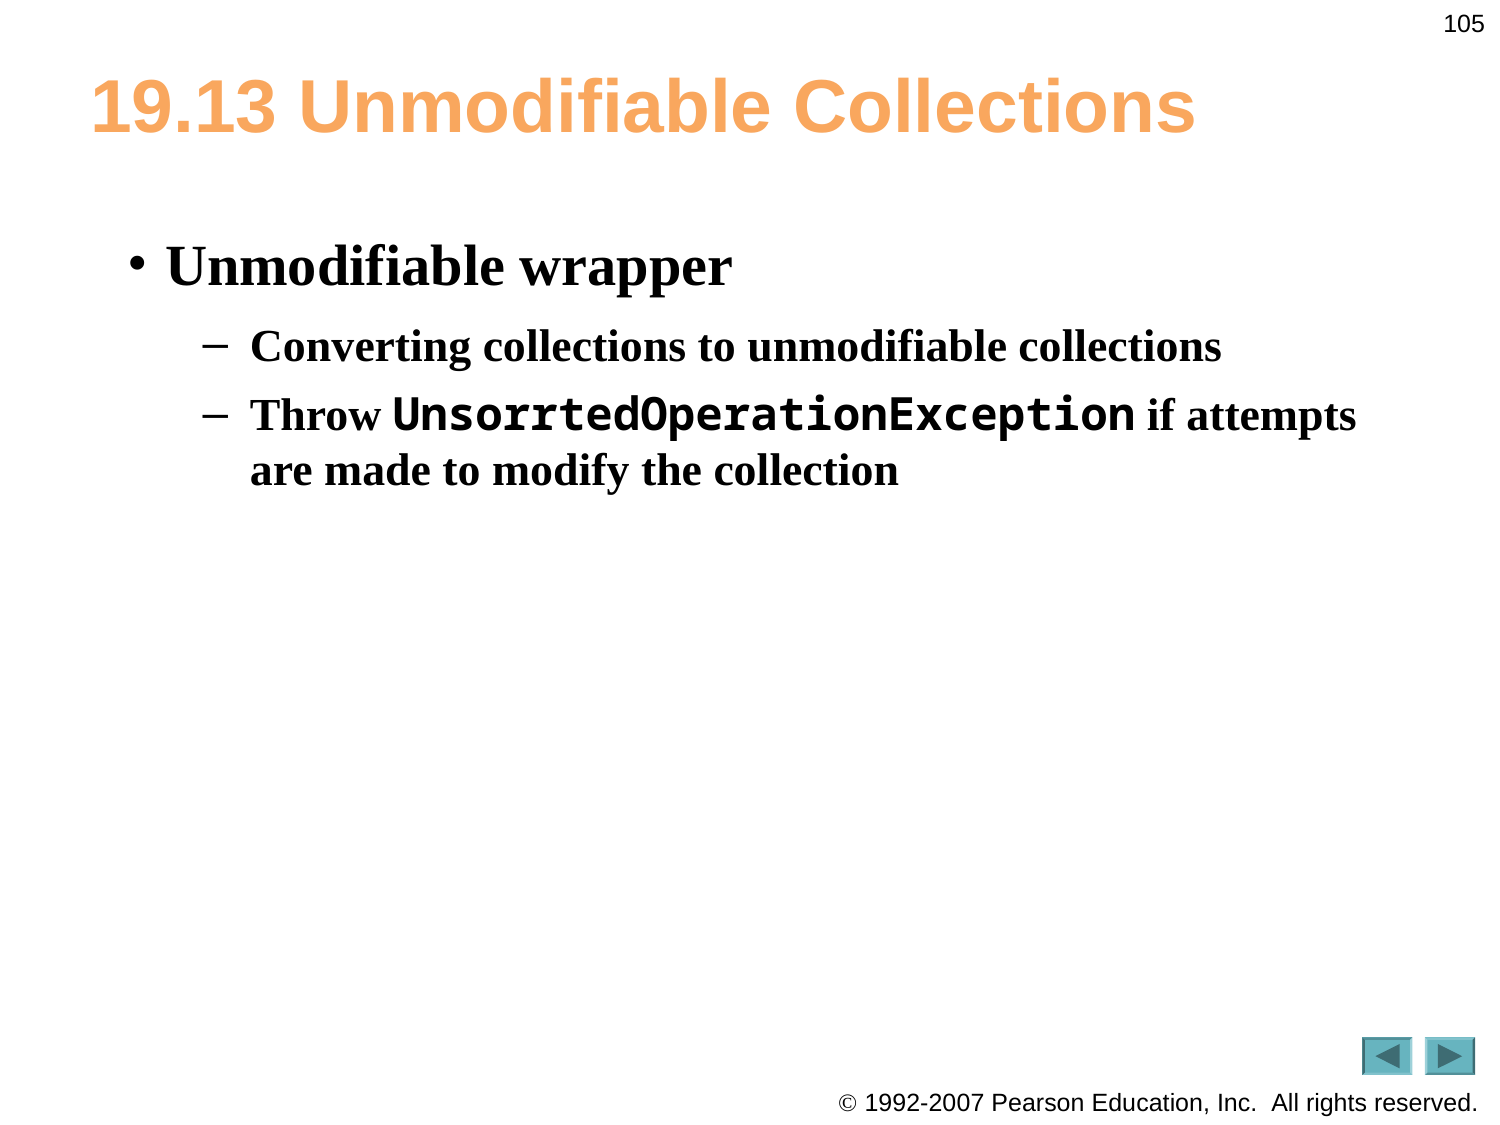

# 19.13 Unmodifiable Collections
Unmodifiable wrapper
Converting collections to unmodifiable collections
Throw UnsorrtedOperationException if attempts are made to modify the collection